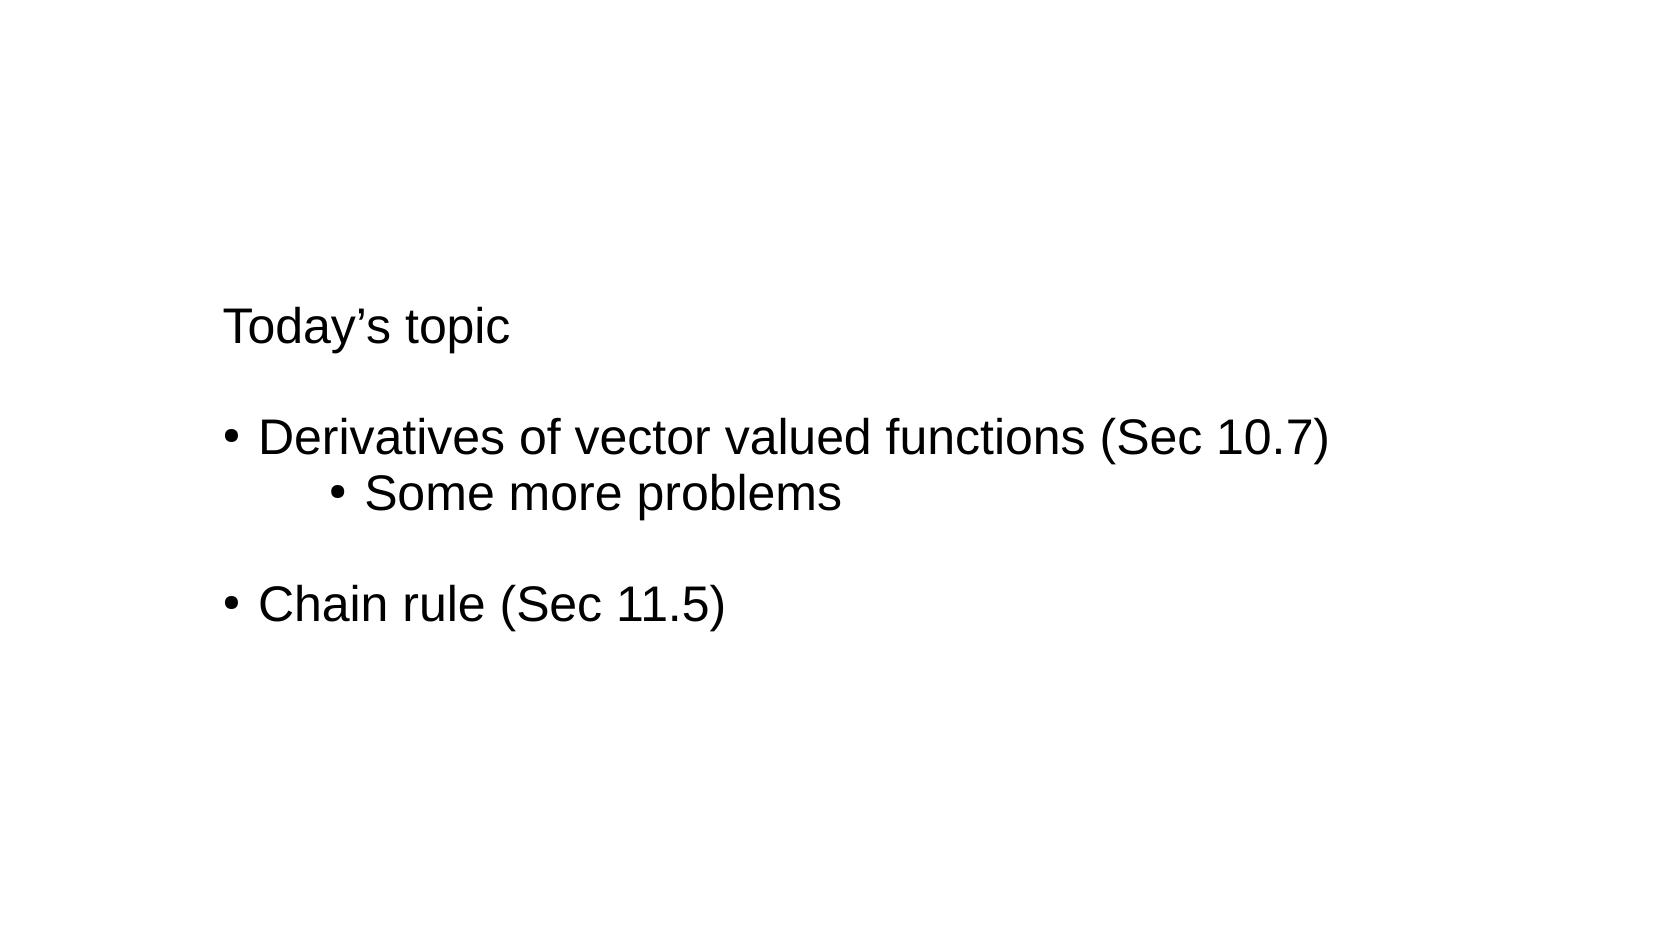

Today’s topic
Derivatives of vector valued functions (Sec 10.7)
Some more problems
Chain rule (Sec 11.5)